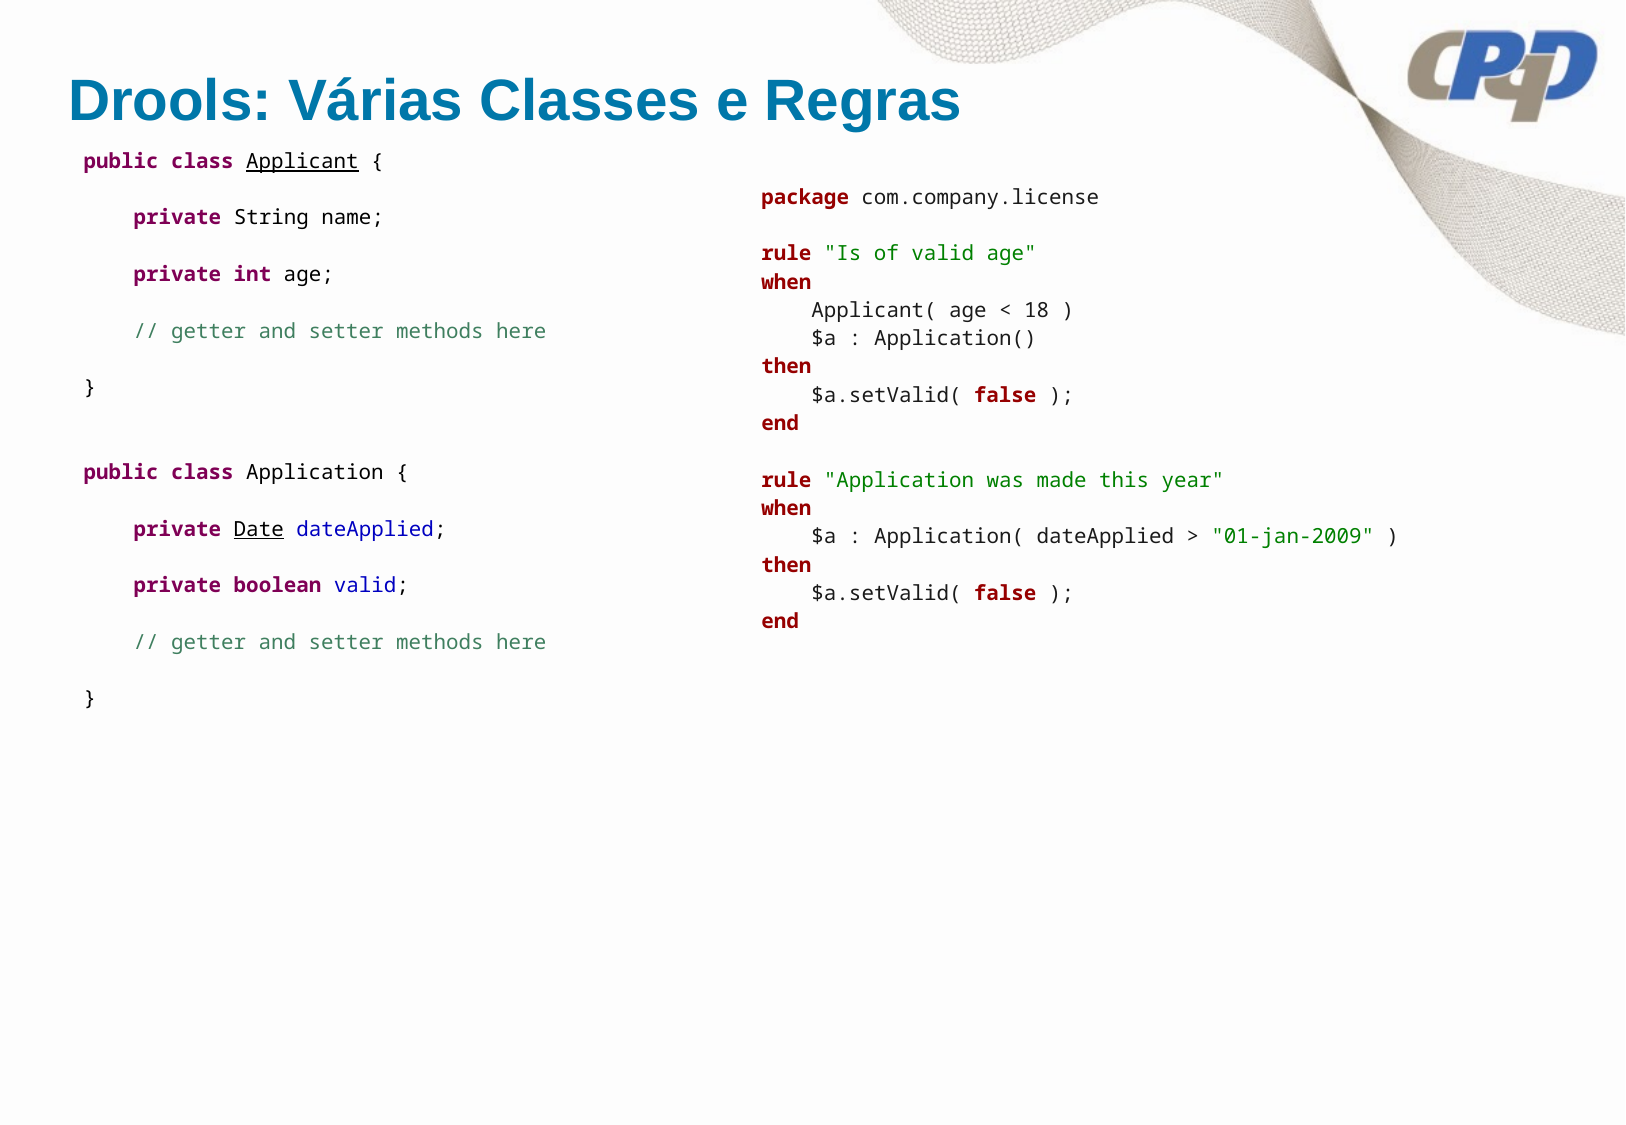

# Drools: Várias Classes e Regras
public class Applicant {
 private String name;
 private int age;
 // getter and setter methods here
}
public class Application {
 private Date dateApplied;
 private boolean valid;
 // getter and setter methods here
}
package com.company.license
rule "Is of valid age"
when
 Applicant( age < 18 )
 $a : Application()
then
 $a.setValid( false );
end
rule "Application was made this year"
when
 $a : Application( dateApplied > "01-jan-2009" )
then
 $a.setValid( false );
end